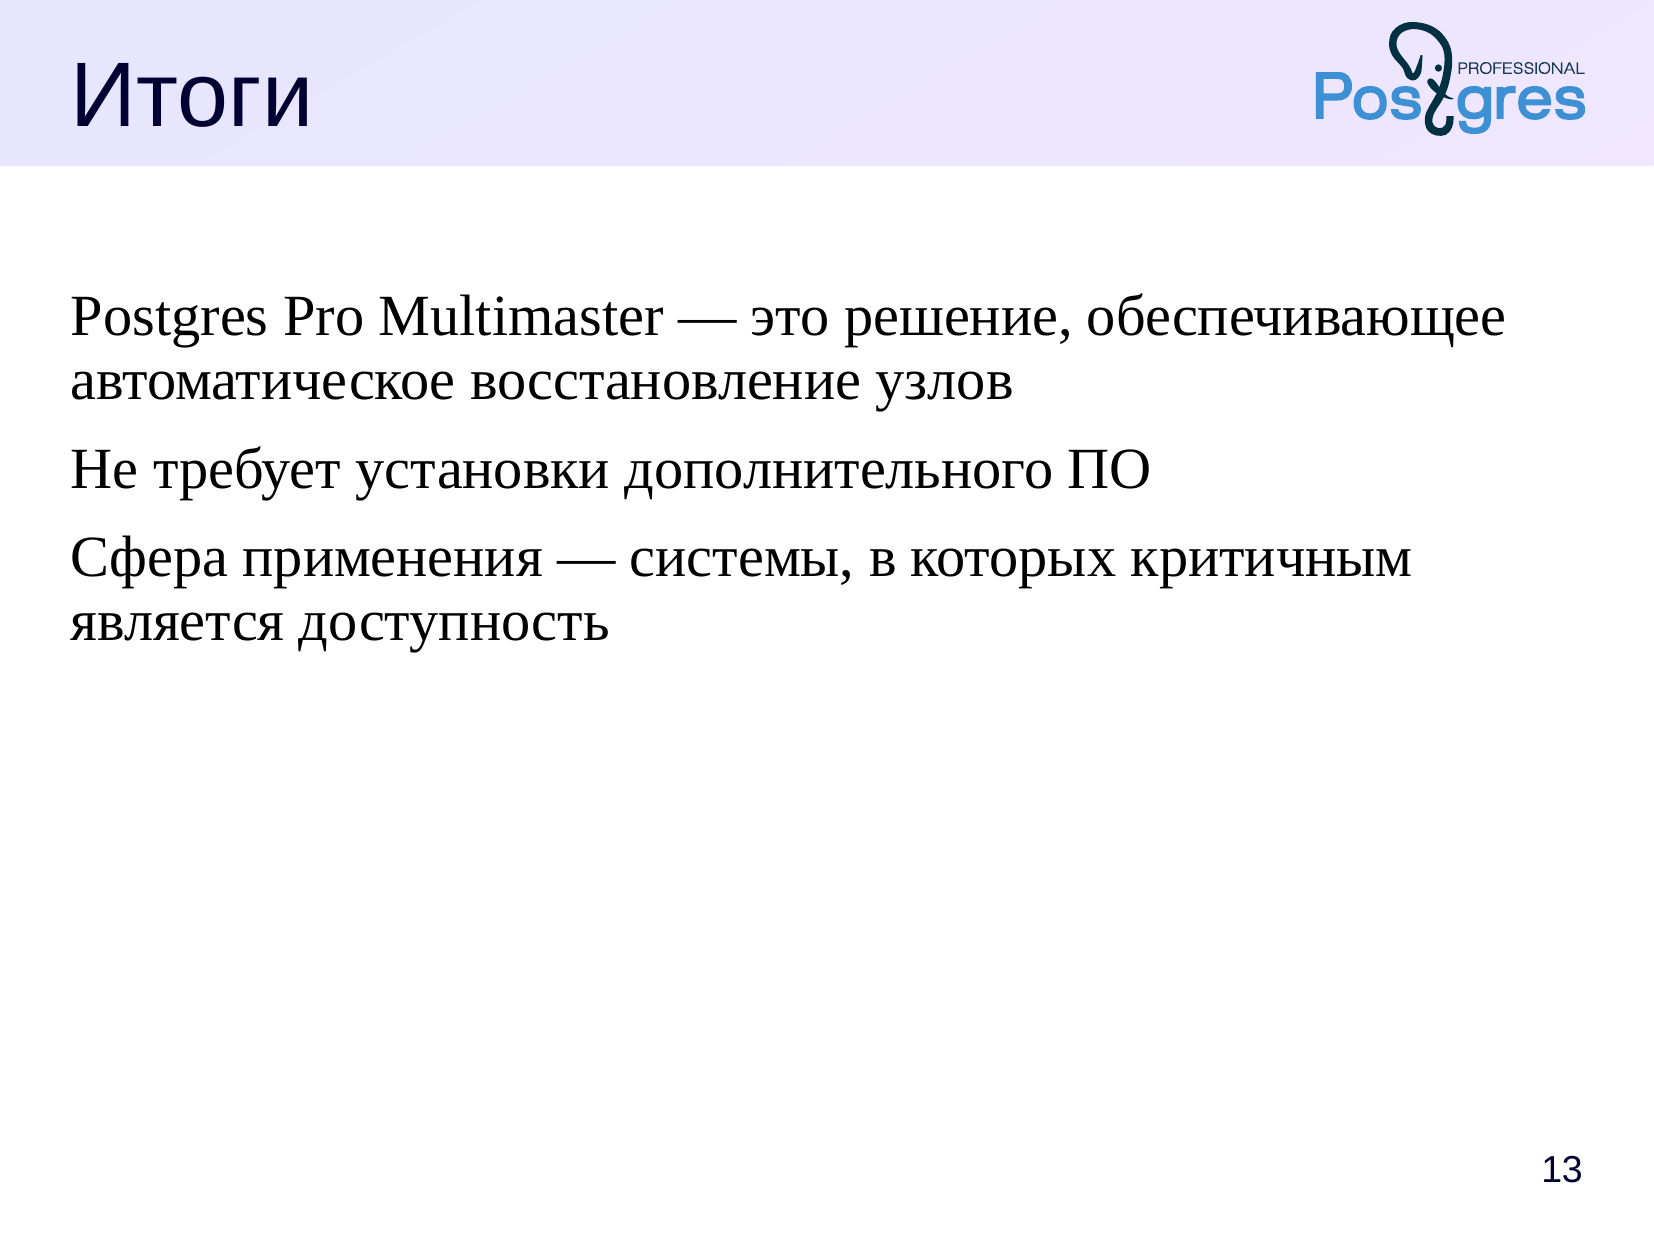

# Итоги
Postgres Pro Multimaster — это решение, обеспечивающее автоматическое восстановление узлов
Не требует установки дополнительного ПО
Сфера применения — системы, в которых критичным является доступность